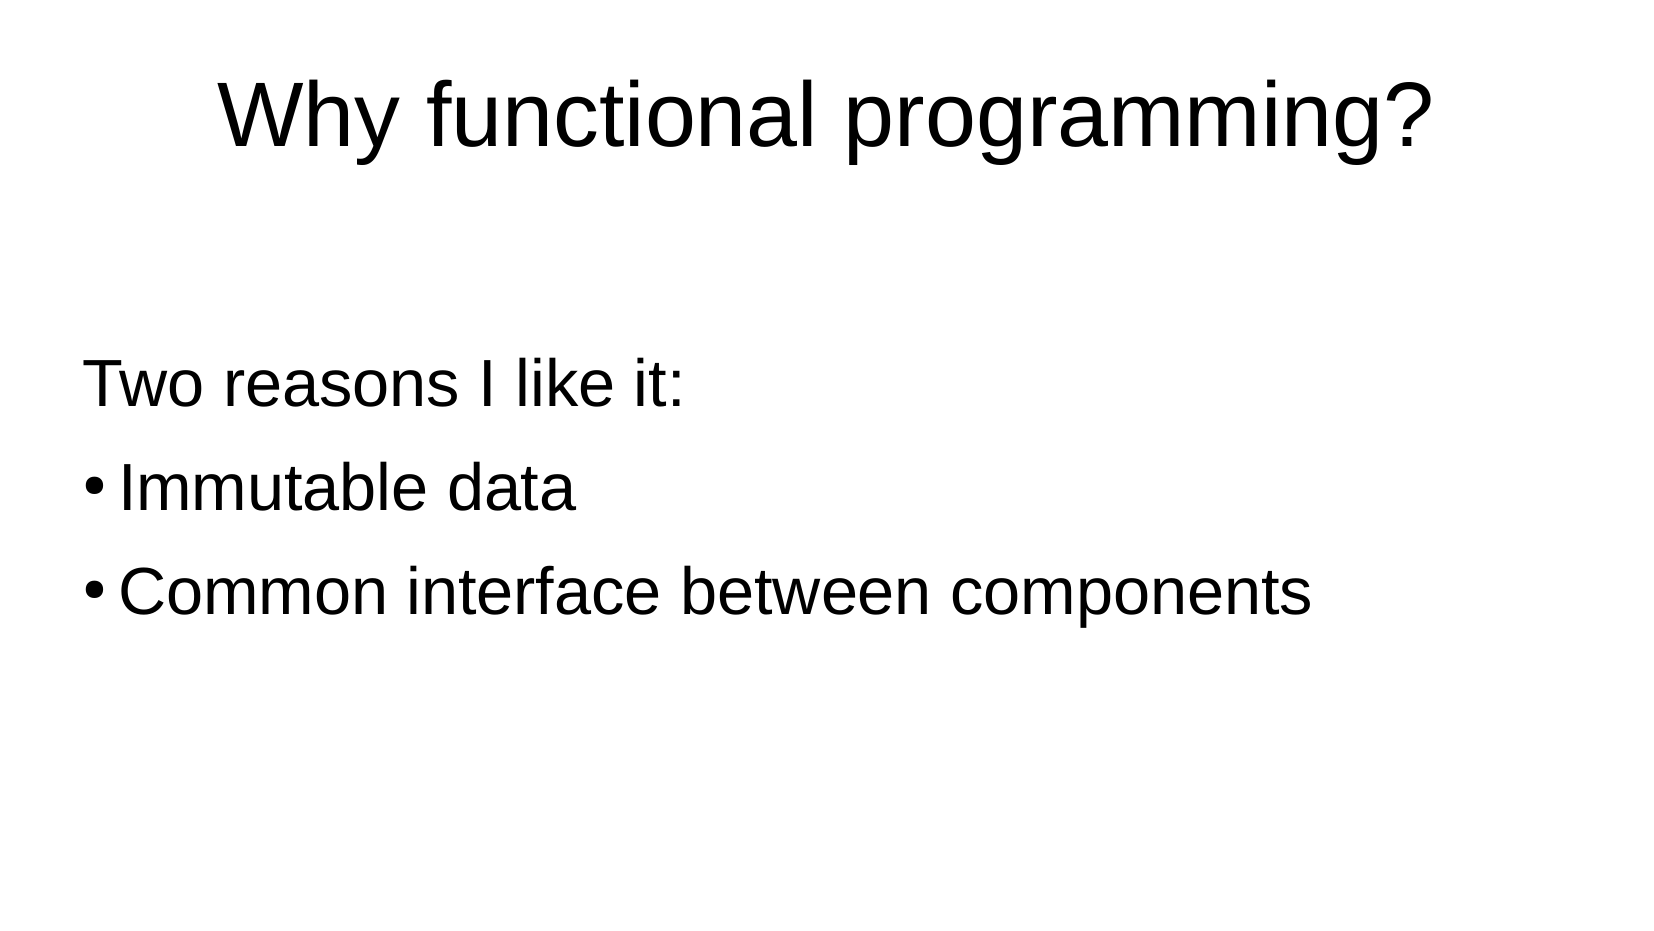

# Why functional programming?
Two reasons I like it:
Immutable data
Common interface between components